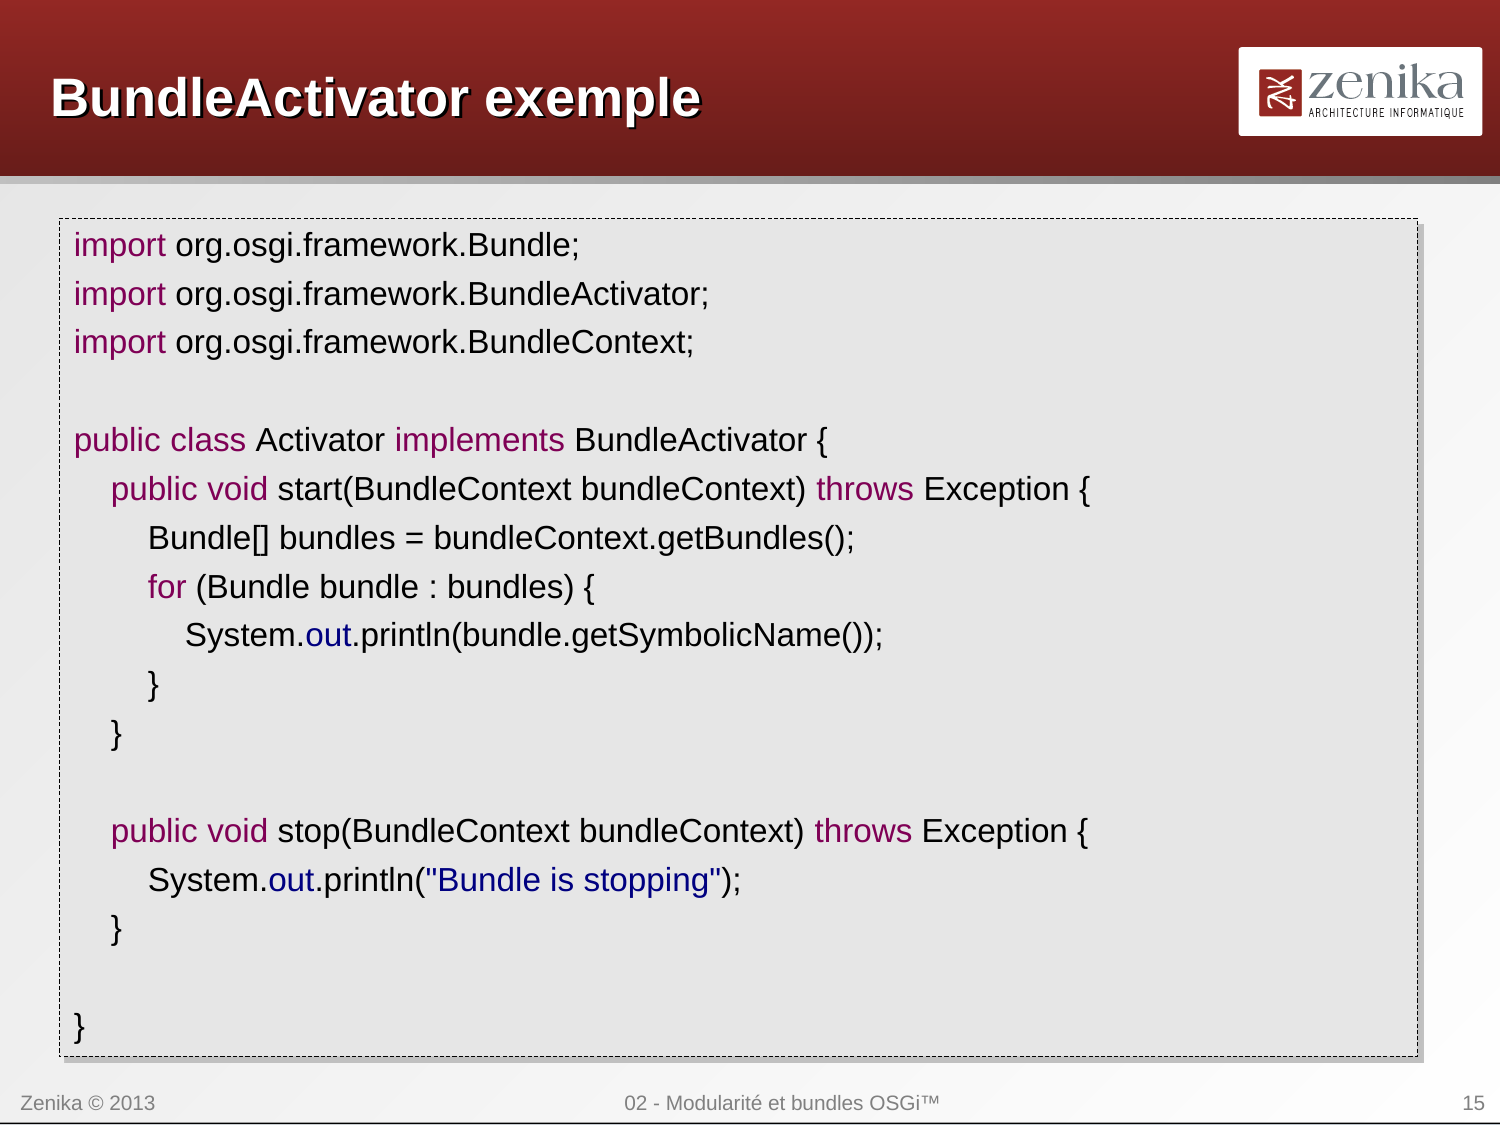

# BundleActivator exemple
import org.osgi.framework.Bundle;
import org.osgi.framework.BundleActivator;
import org.osgi.framework.BundleContext;
public class Activator implements BundleActivator {
 public void start(BundleContext bundleContext) throws Exception {
 Bundle[] bundles = bundleContext.getBundles();
 for (Bundle bundle : bundles) {
 System.out.println(bundle.getSymbolicName());
 }
 }
 public void stop(BundleContext bundleContext) throws Exception {
 System.out.println("Bundle is stopping");
 }
}